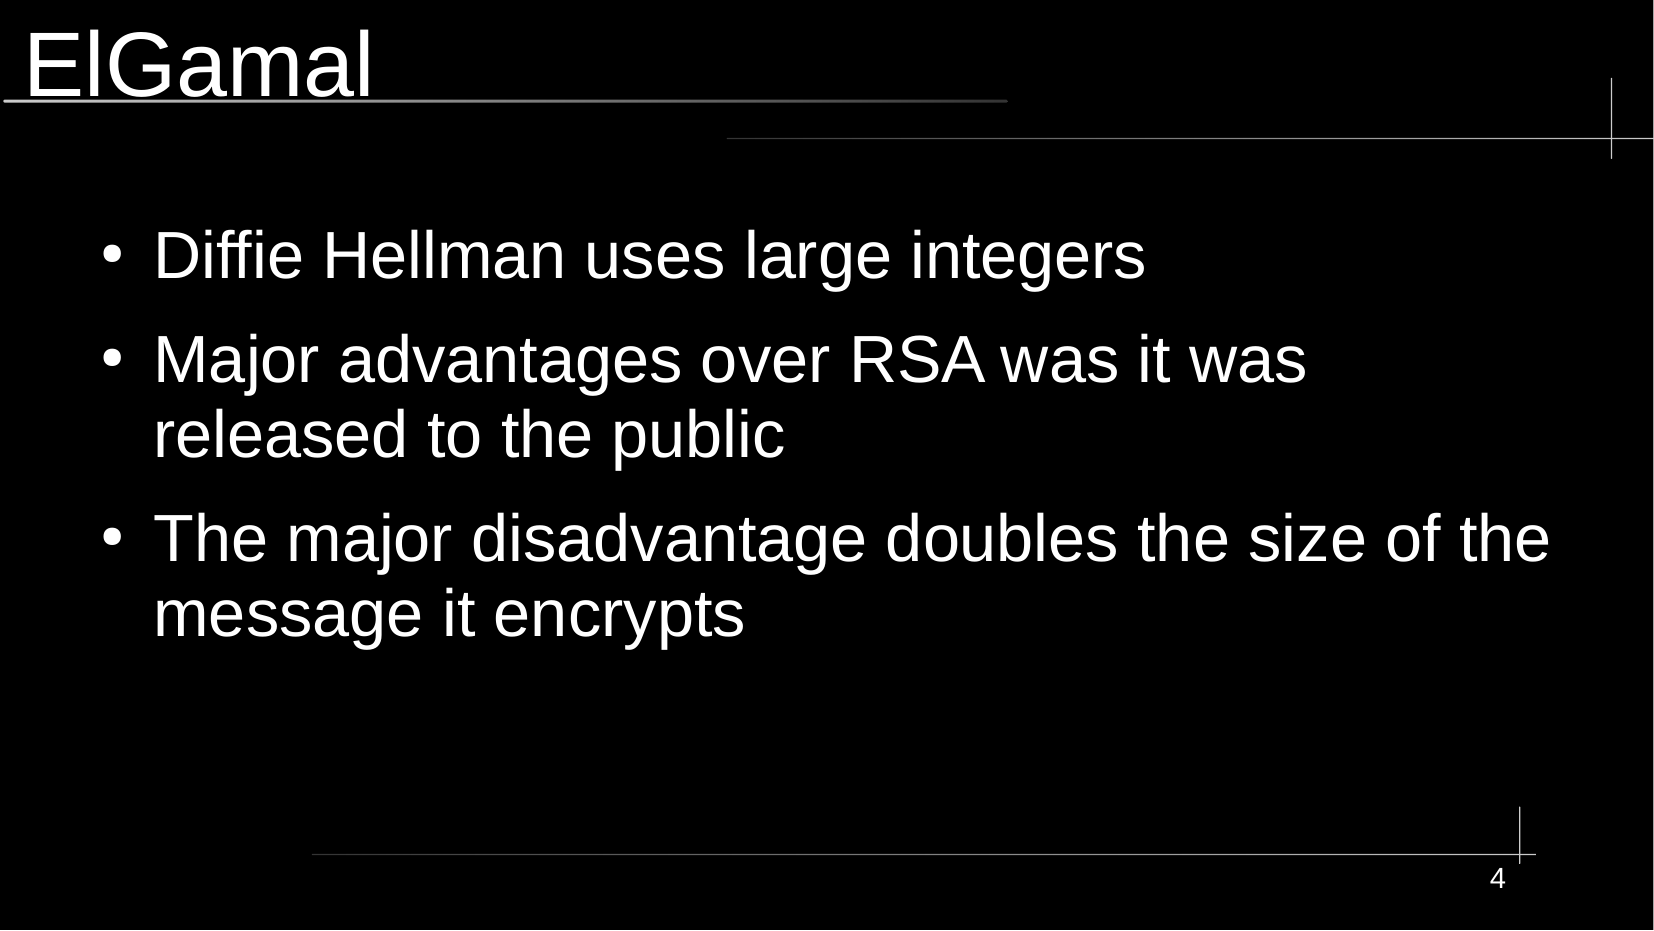

# ElGamal
Diffie Hellman uses large integers
Major advantages over RSA was it was released to the public
The major disadvantage doubles the size of the message it encrypts
4